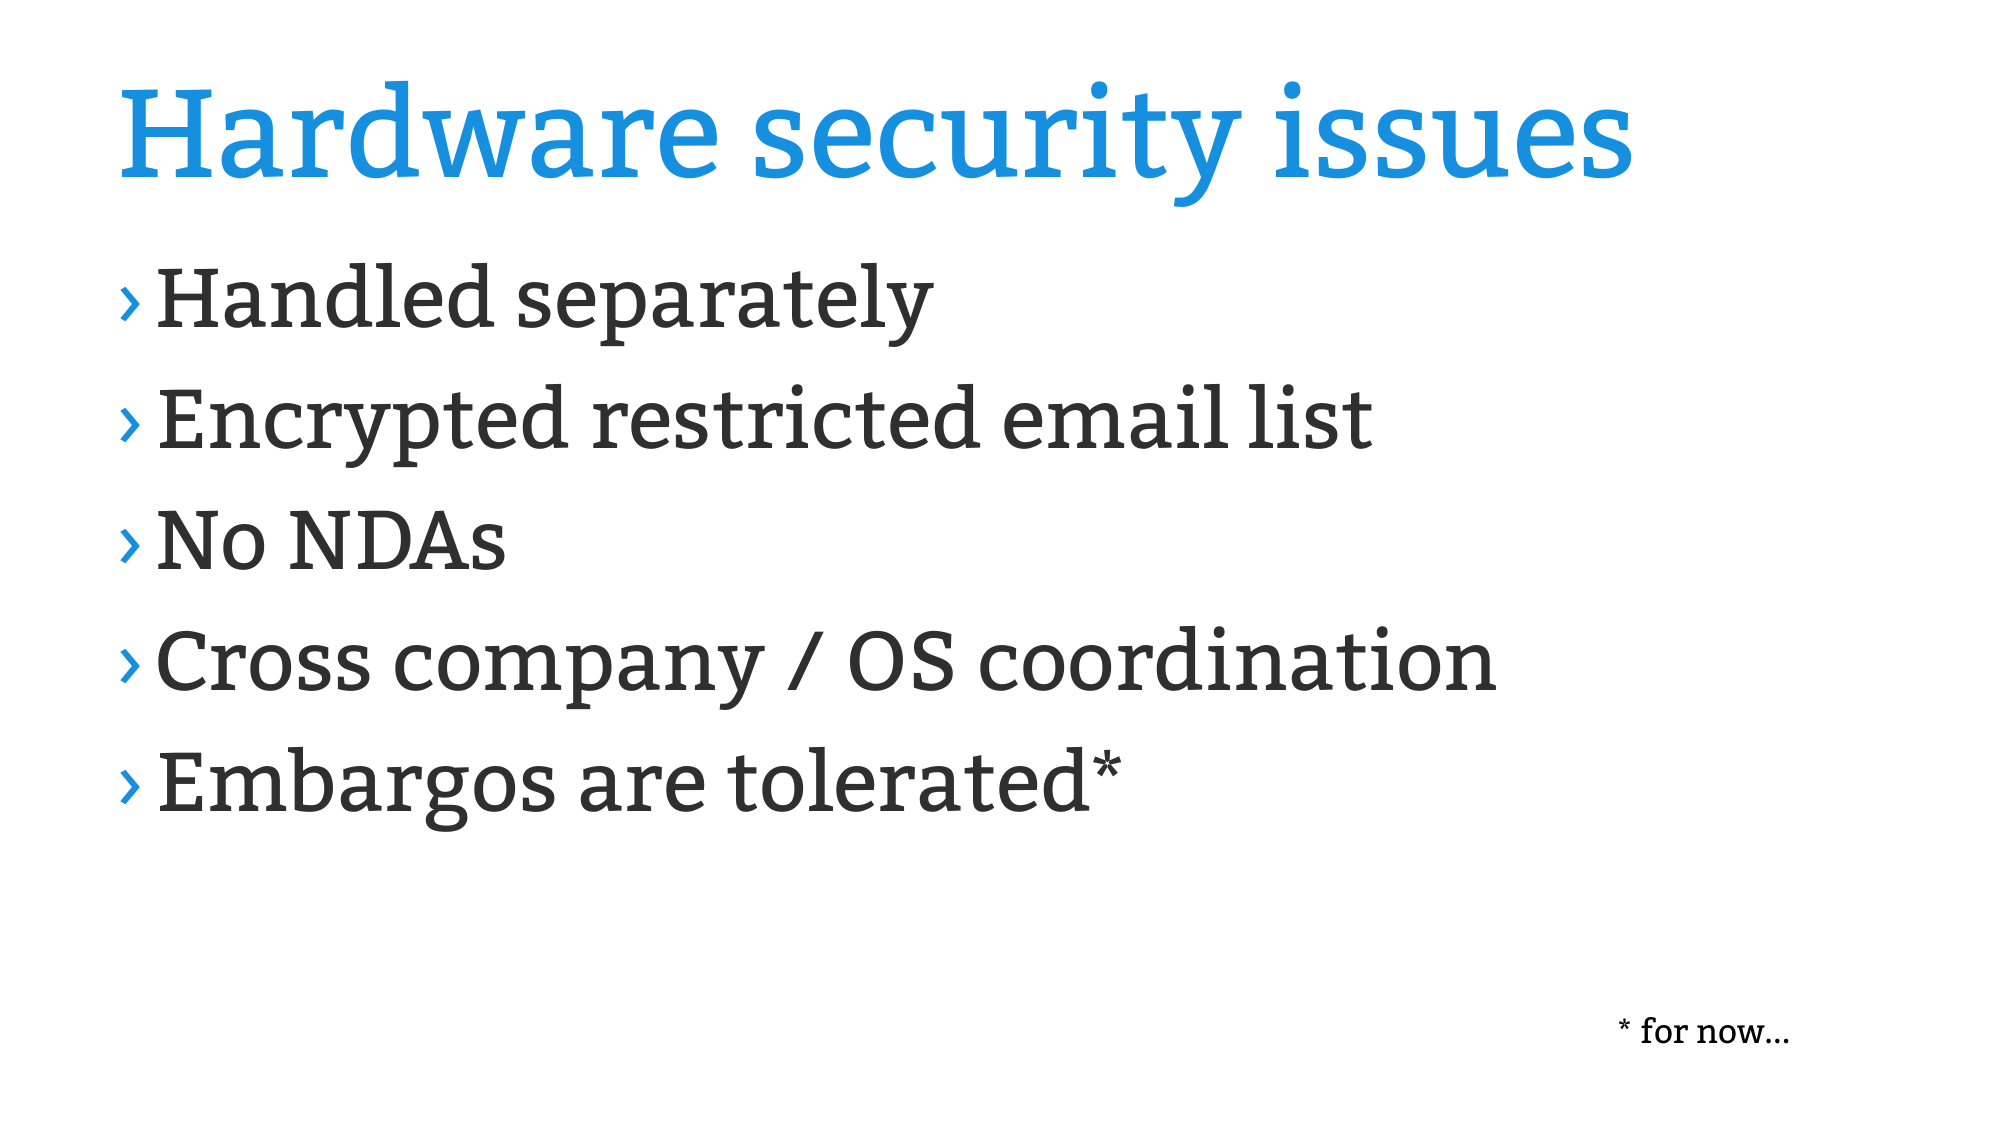

# Hardware security issues
Handled separately
Encrypted restricted email list
No NDAs
Cross company / OS coordination
Embargos are tolerated*
* for now...